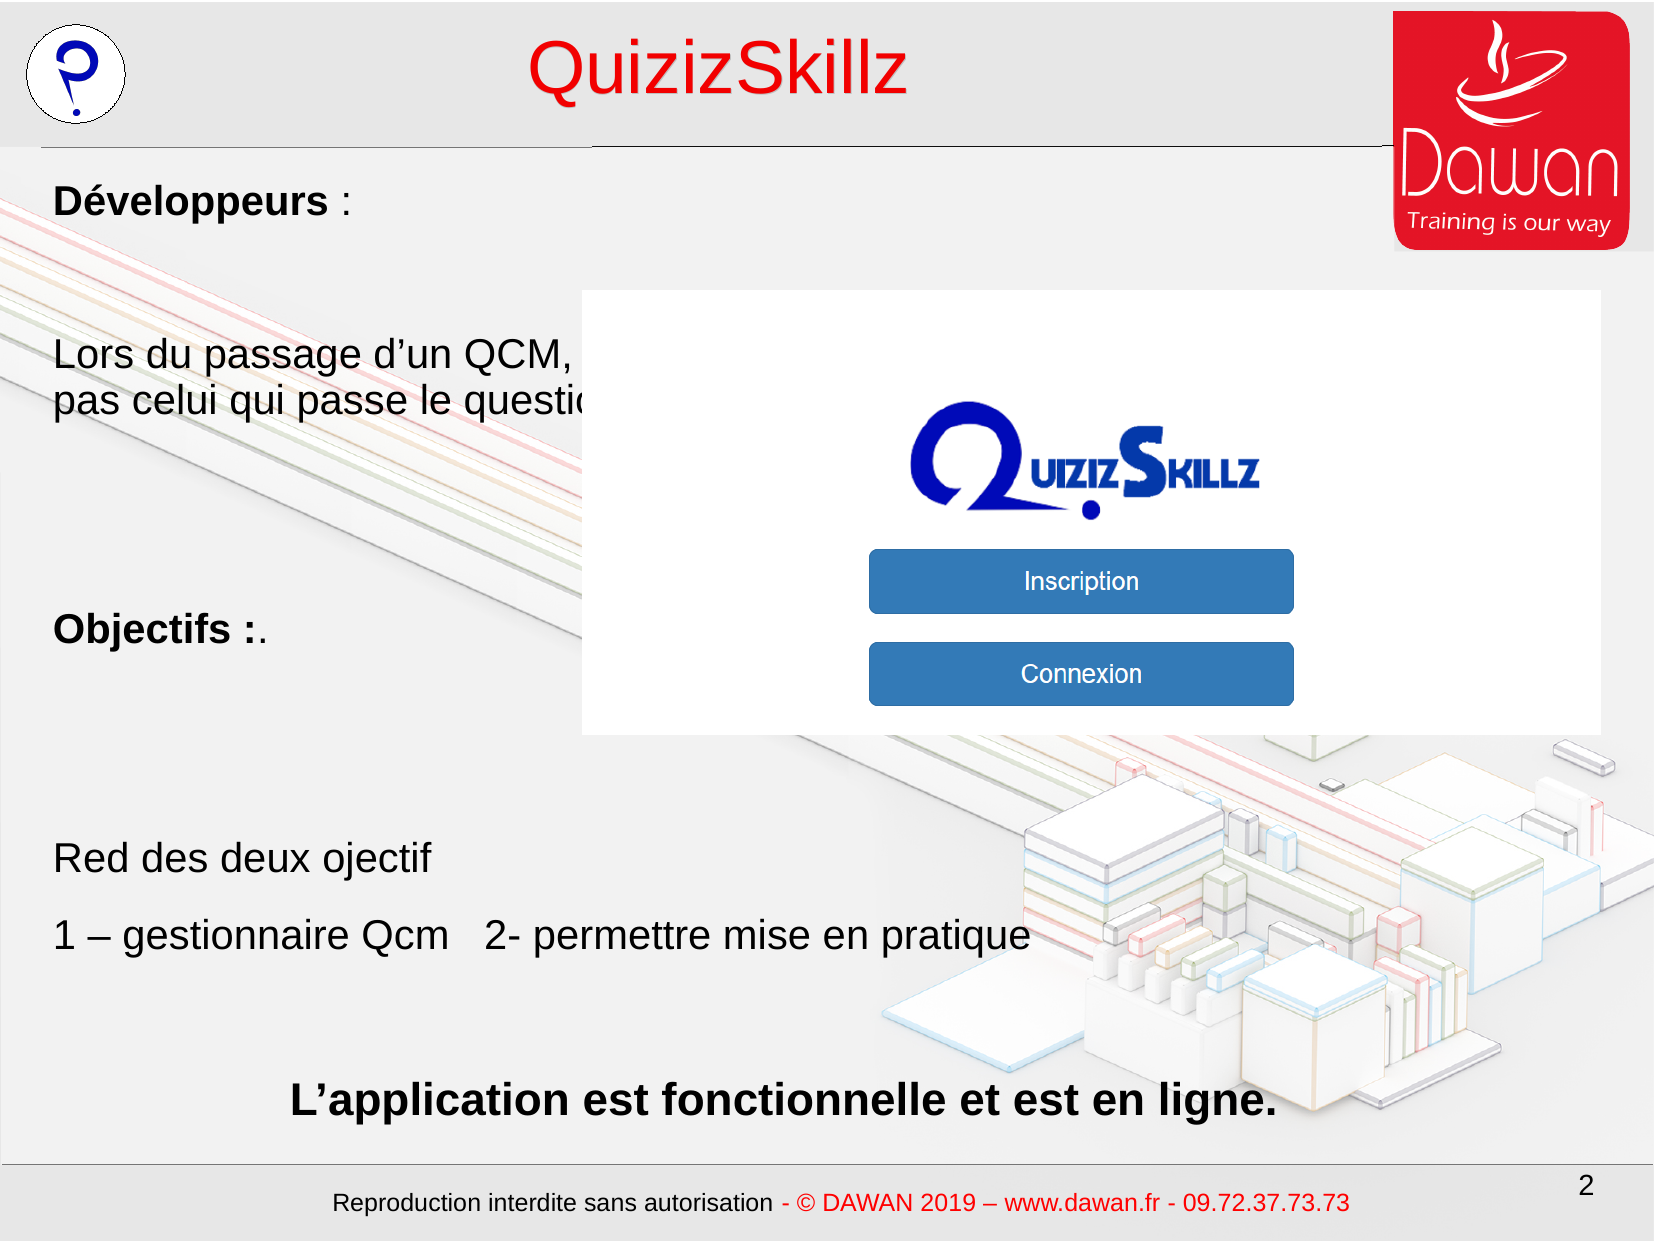

# QuizizSkillz
Développeurs :
Lors du passage d’un QCM, celui qui montre le plus ses compétences, ce n’est pas celui qui passe le questionnaire, mais le créateur de ce QCM
Objectifs :.
Red des deux ojectif
1 – gestionnaire Qcm 2- permettre mise en pratique
L’application est fonctionnelle et est en ligne.
2